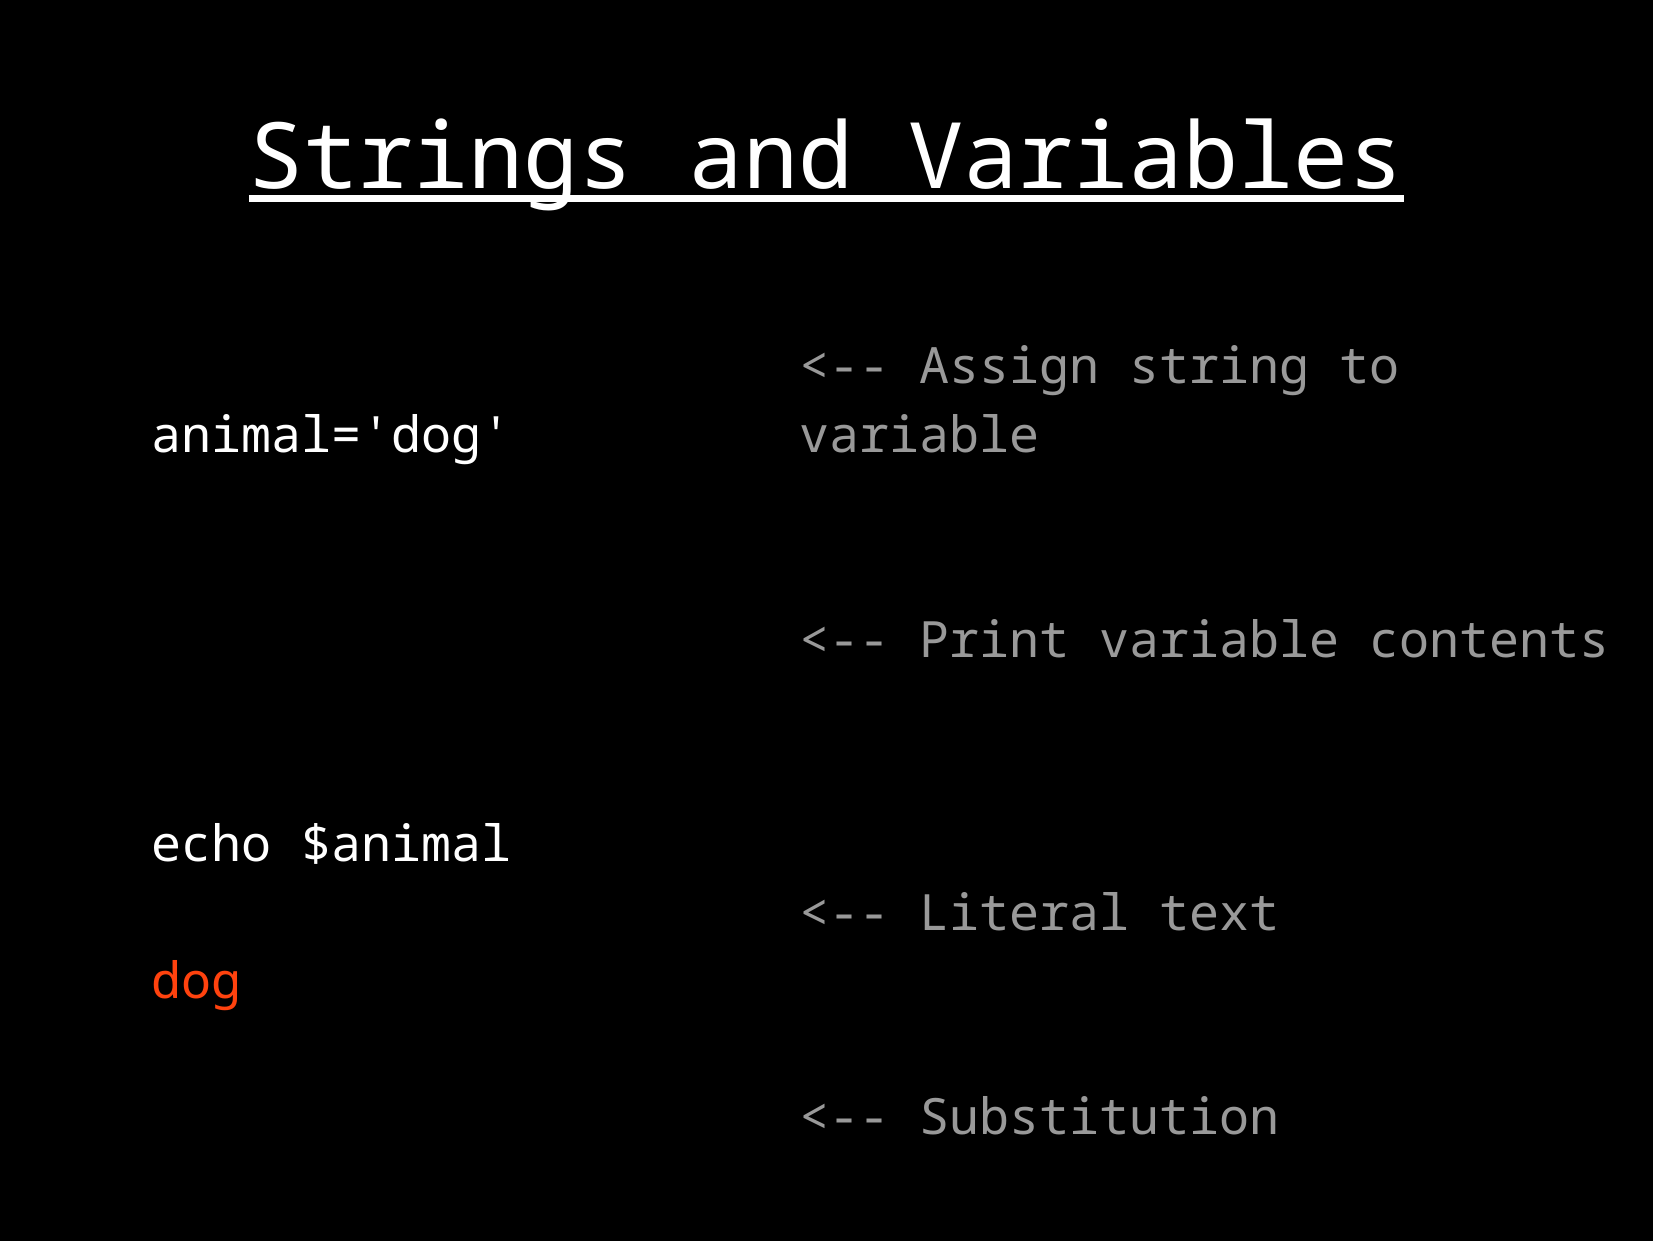

# Strings and Variables
| animal='dog' echo $animal dog echo 'I love my $animal' I love my $animal echo "I love my $animal" I love my dog | <-- Assign string to variable <-- Print variable contents <-- Literal text <-- Substitution |
| --- | --- |